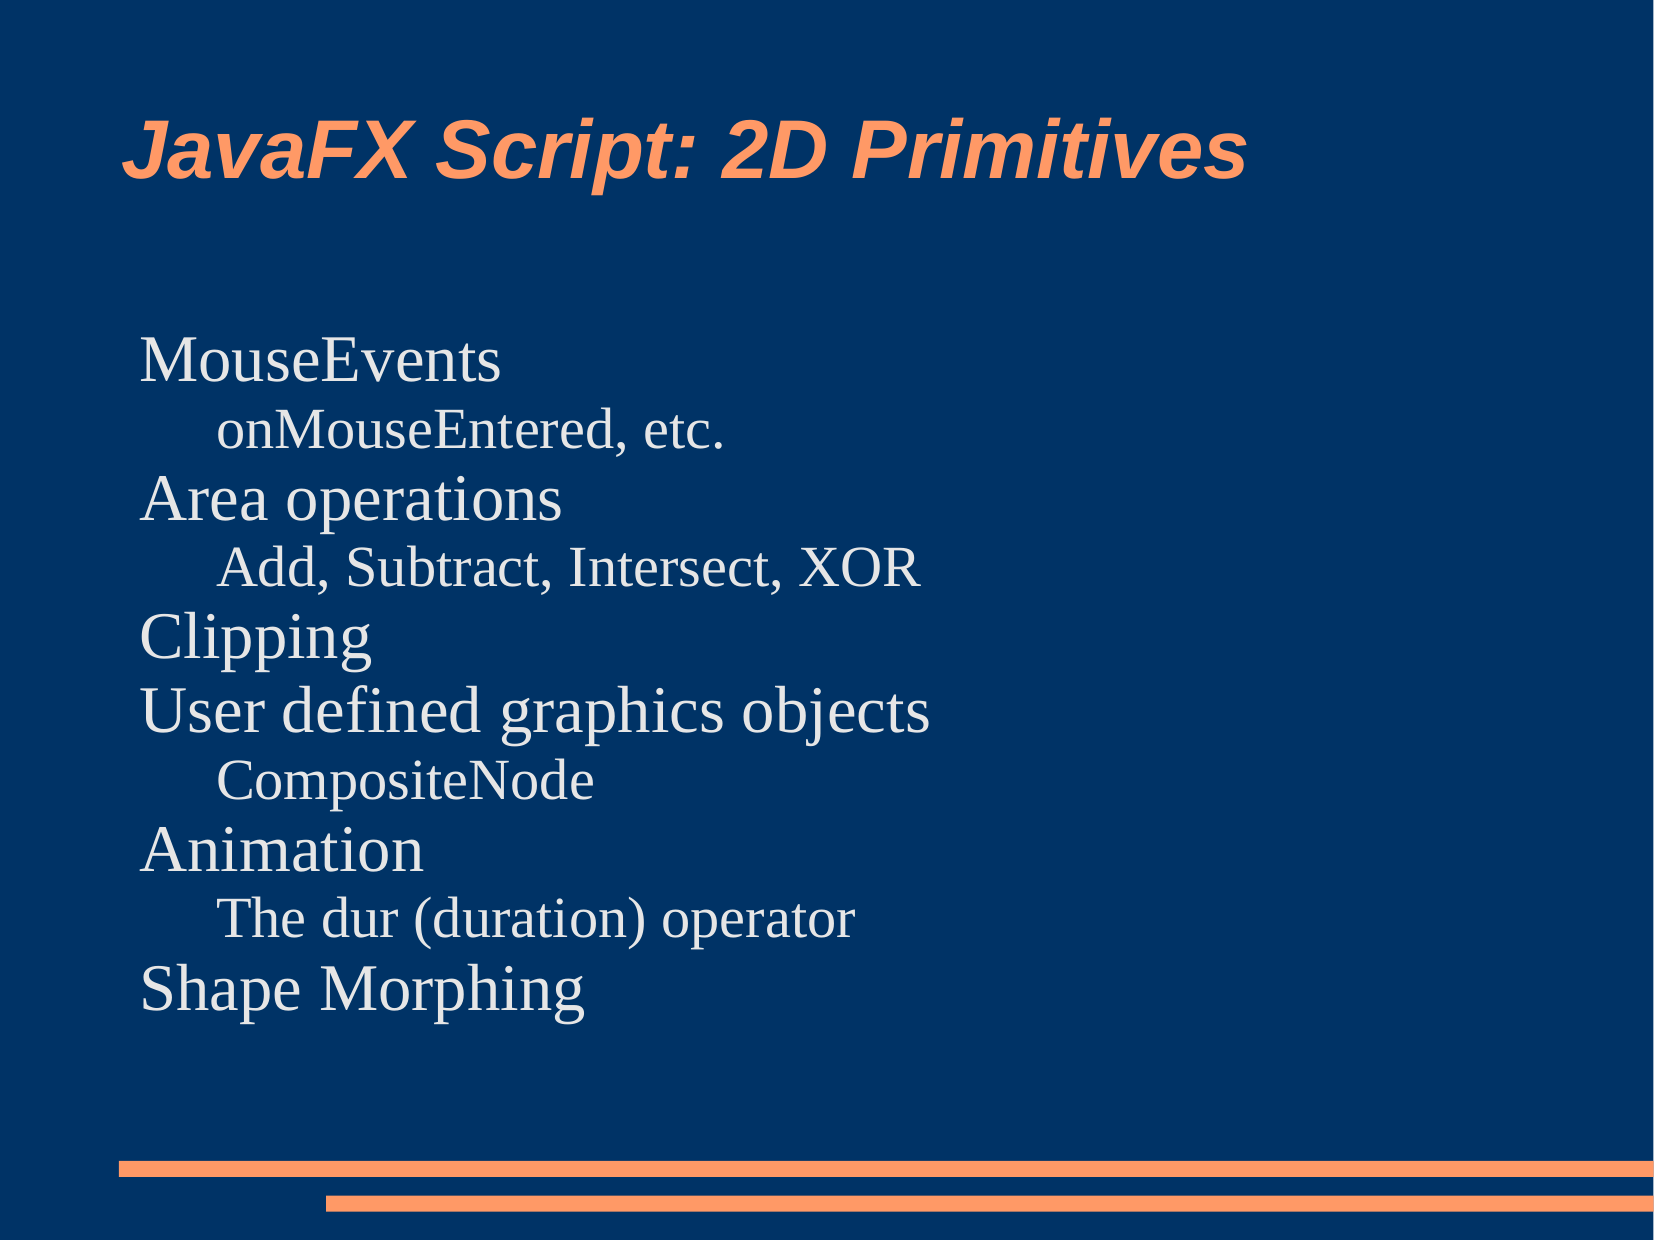

# JavaFX Script: 2D Primitives
MouseEvents
onMouseEntered, etc.
Area operations
Add, Subtract, Intersect, XOR
Clipping
User defined graphics objects
CompositeNode
Animation
The dur (duration) operator
Shape Morphing